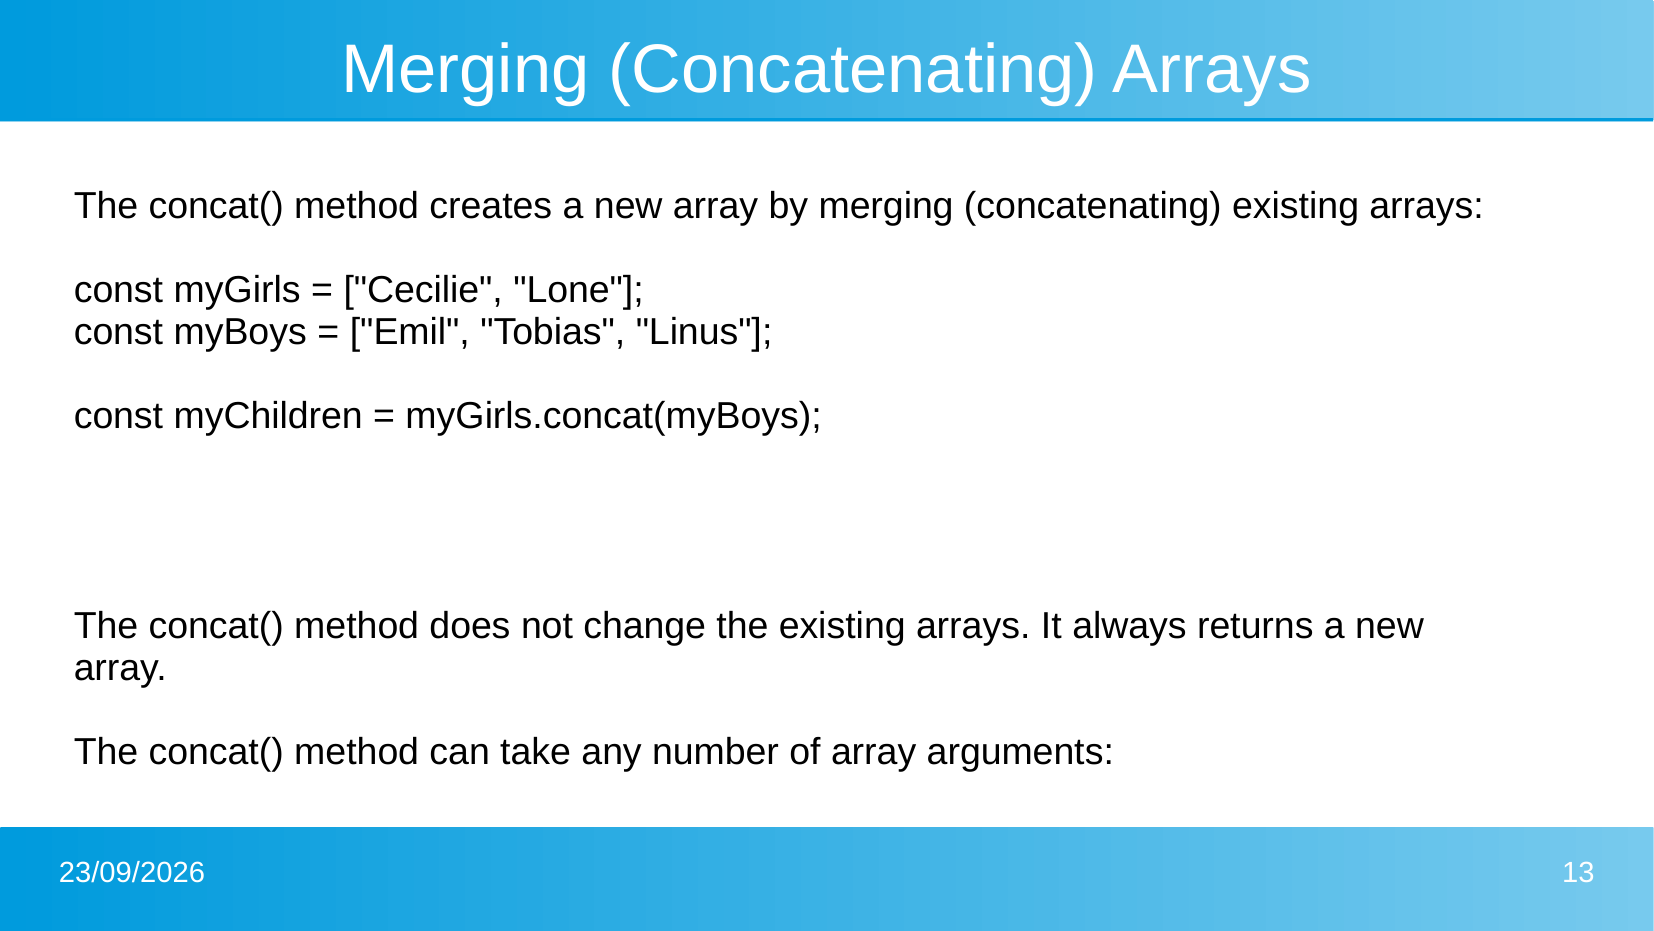

# Merging (Concatenating) Arrays
The concat() method creates a new array by merging (concatenating) existing arrays:
const myGirls = ["Cecilie", "Lone"];
const myBoys = ["Emil", "Tobias", "Linus"];
const myChildren = myGirls.concat(myBoys);
The concat() method does not change the existing arrays. It always returns a new array.
The concat() method can take any number of array arguments:
13